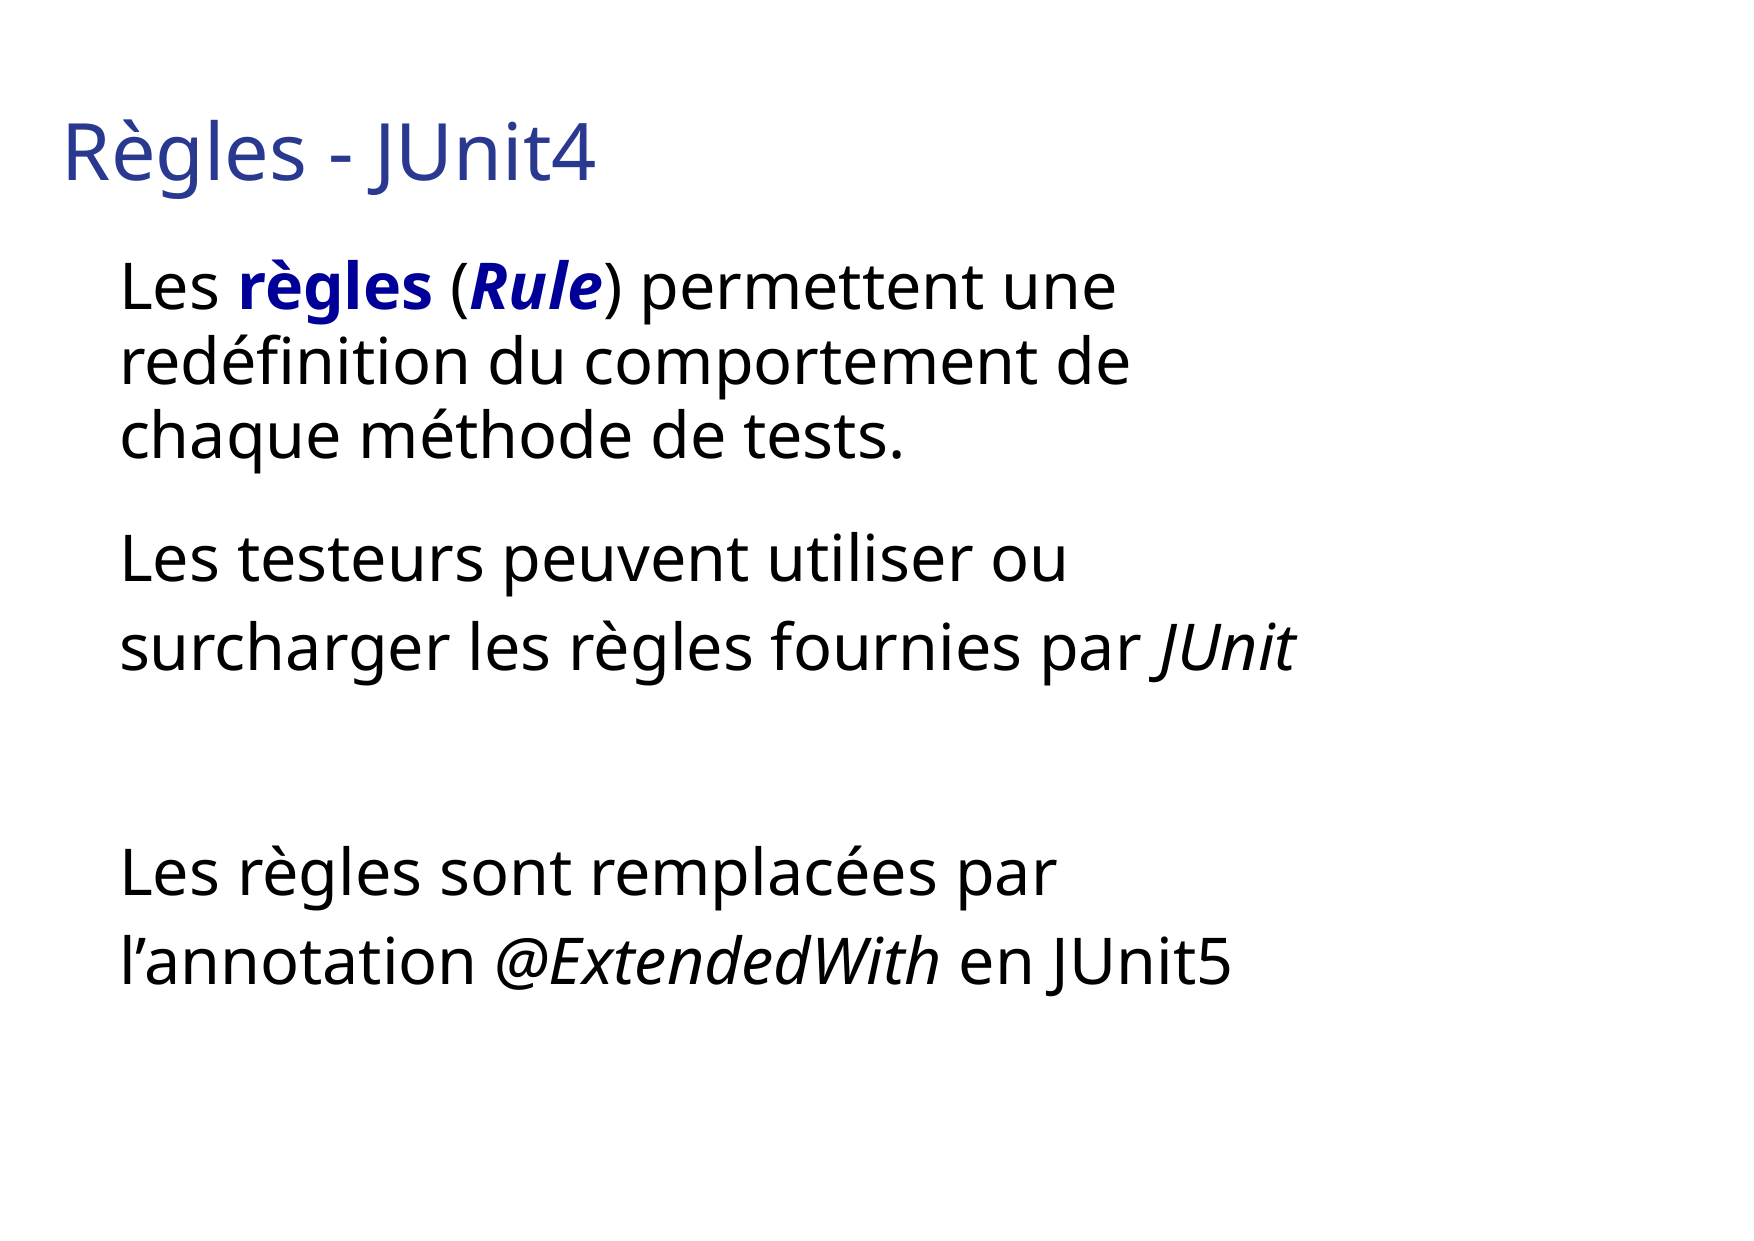

# Règles - JUnit4
Les règles (Rule) permettent une redéfinition du comportement de chaque méthode de tests.
Les testeurs peuvent utiliser ou surcharger les règles fournies par JUnit
Les règles sont remplacées par l’annotation @ExtendedWith en JUnit5